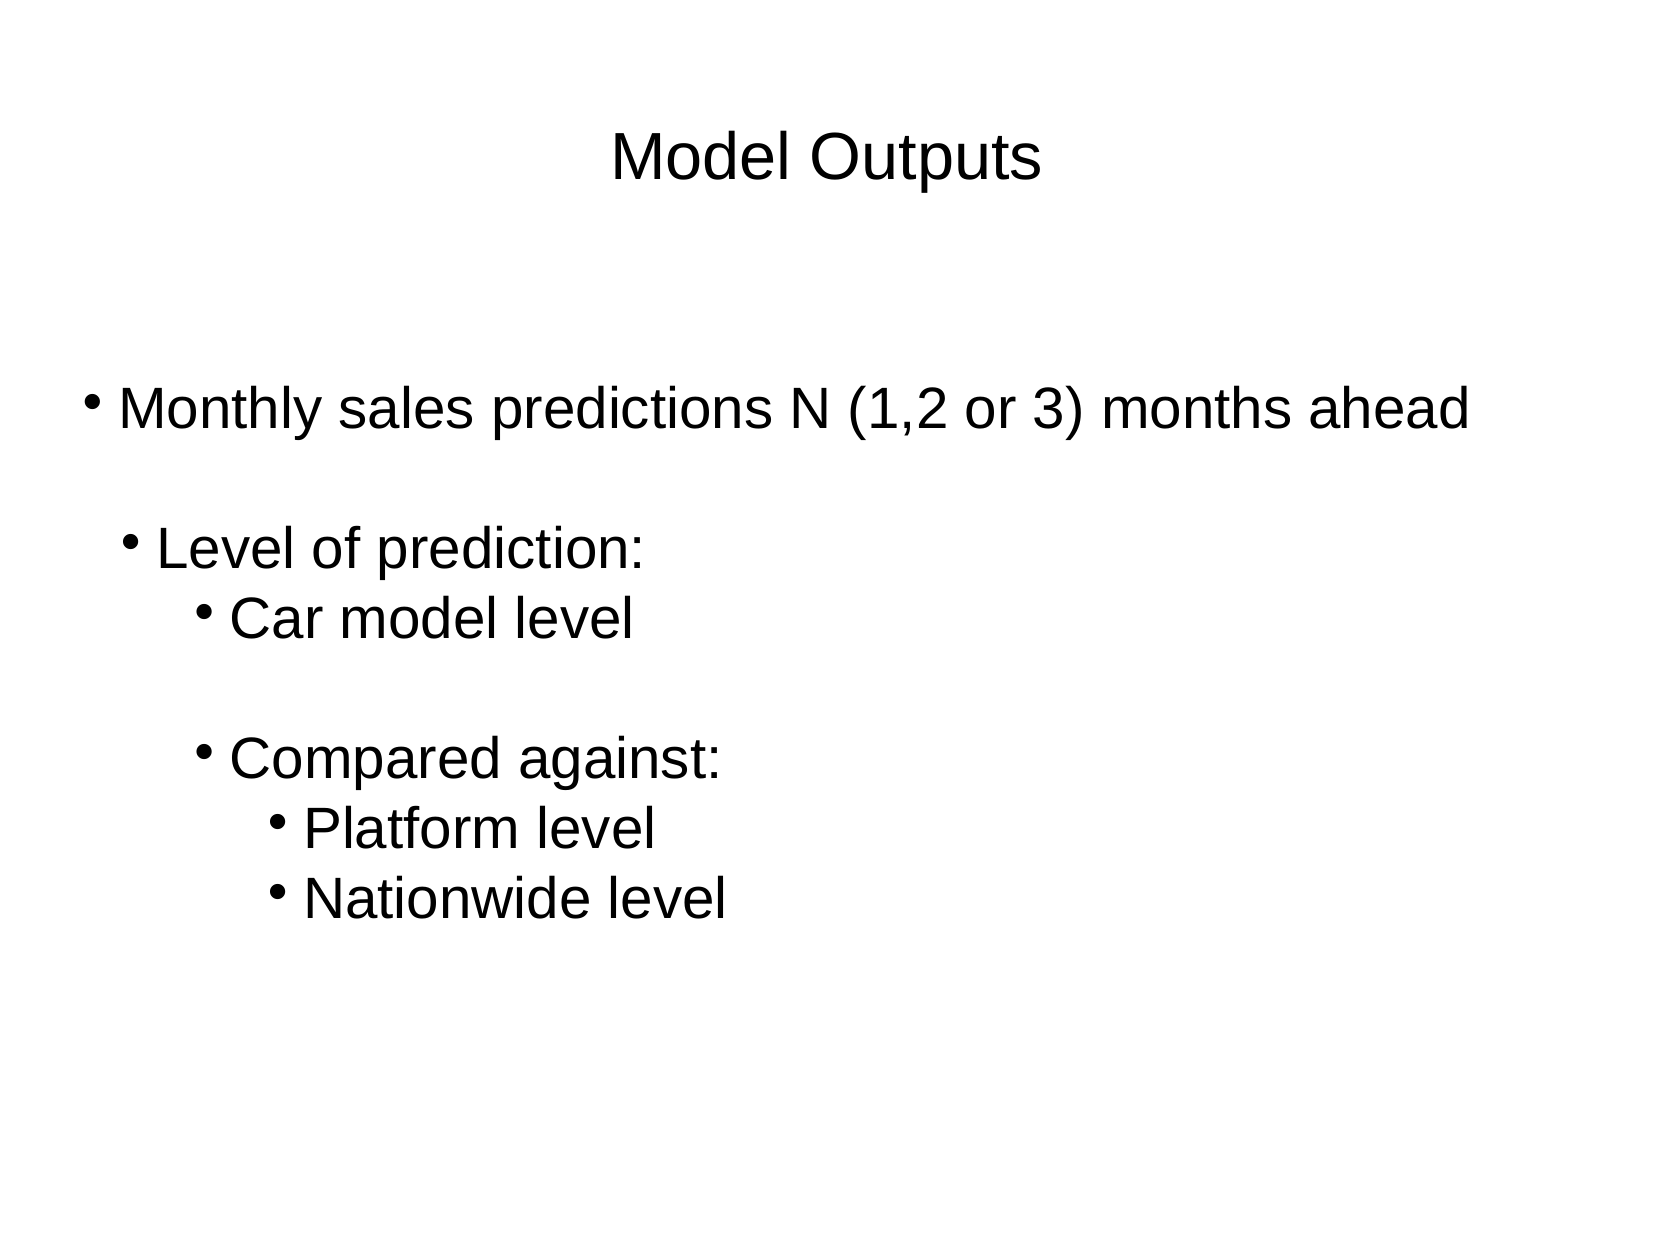

Model Outputs
Monthly sales predictions N (1,2 or 3) months ahead
Level of prediction:
Car model level
Compared against:
Platform level
Nationwide level